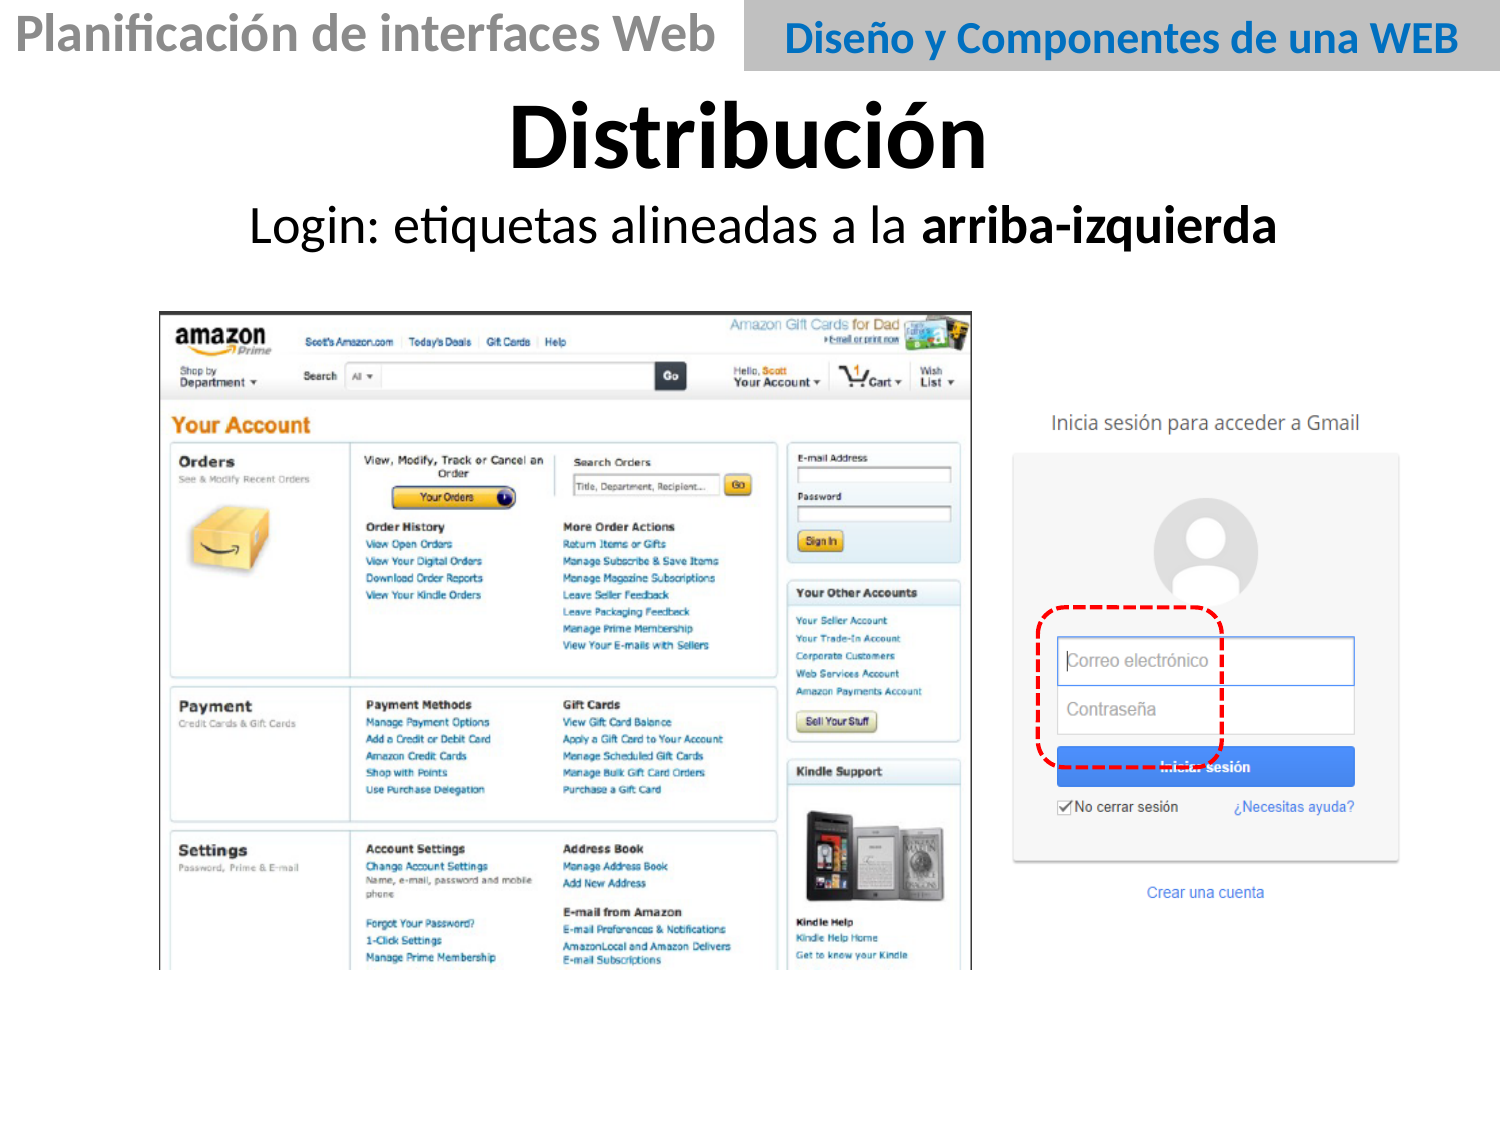

# Planificación de interfaces Web
Diseño y Componentes de una WEB
Distribución
Login: etiquetas alineadas a la arriba-izquierda